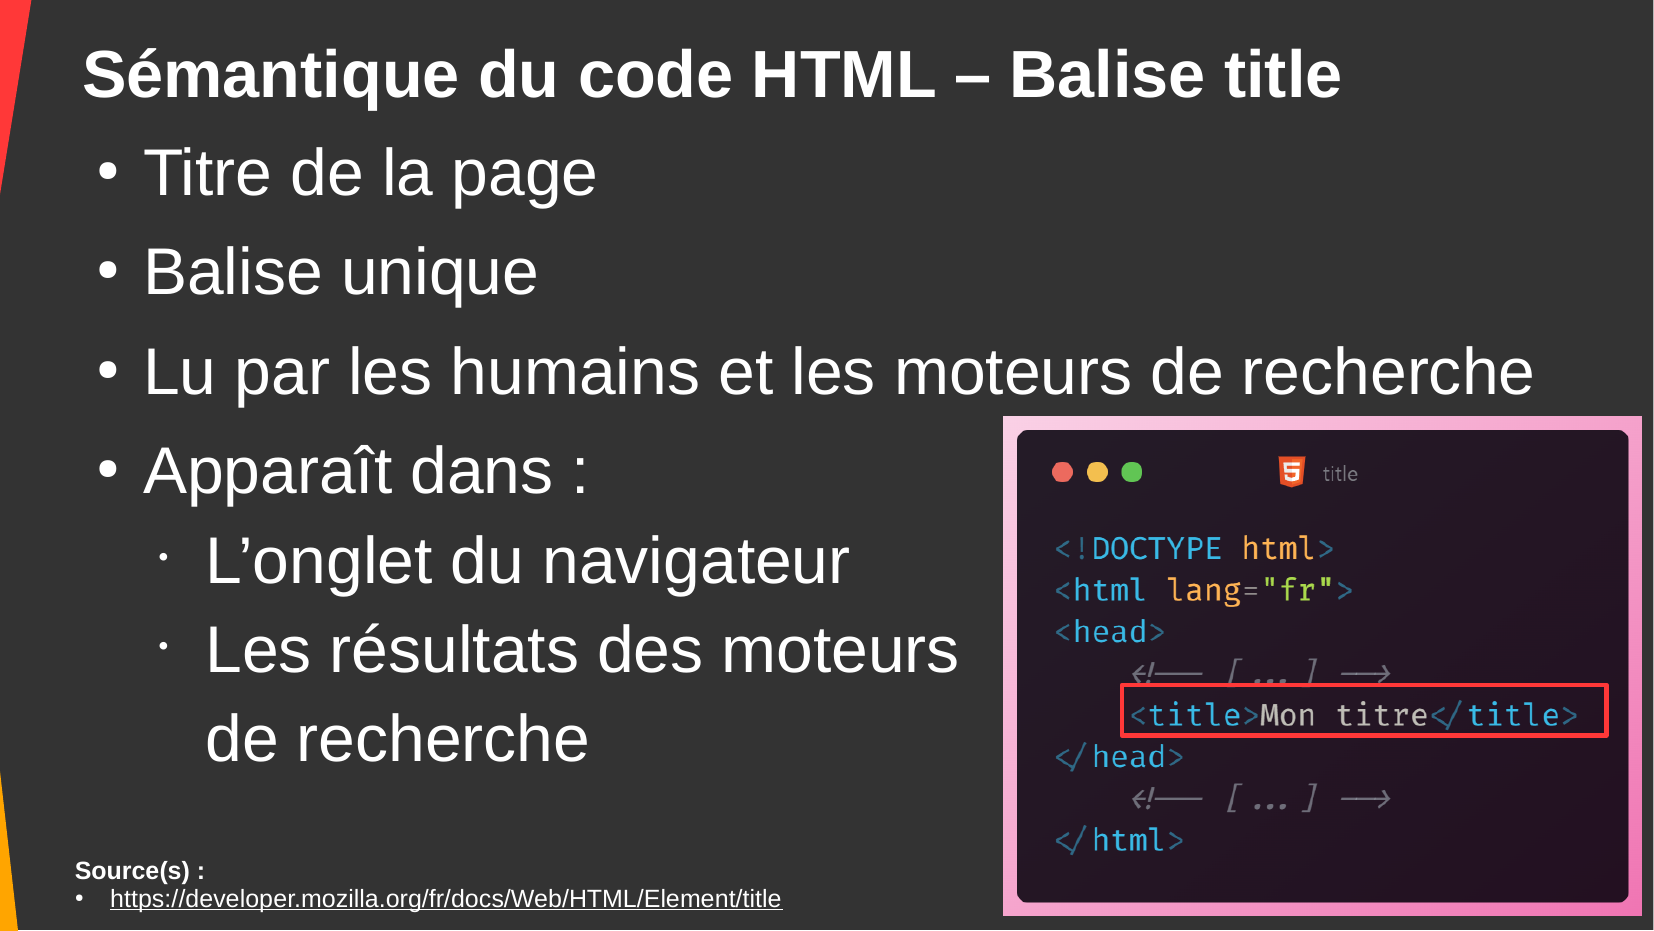

# Sémantique du code HTML – Balise title
Titre de la page
Balise unique
Lu par les humains et les moteurs de recherche
Apparaît dans :
L’onglet du navigateur
Les résultats des moteurs
de recherche
Source(s) :
https://developer.mozilla.org/fr/docs/Web/HTML/Element/title